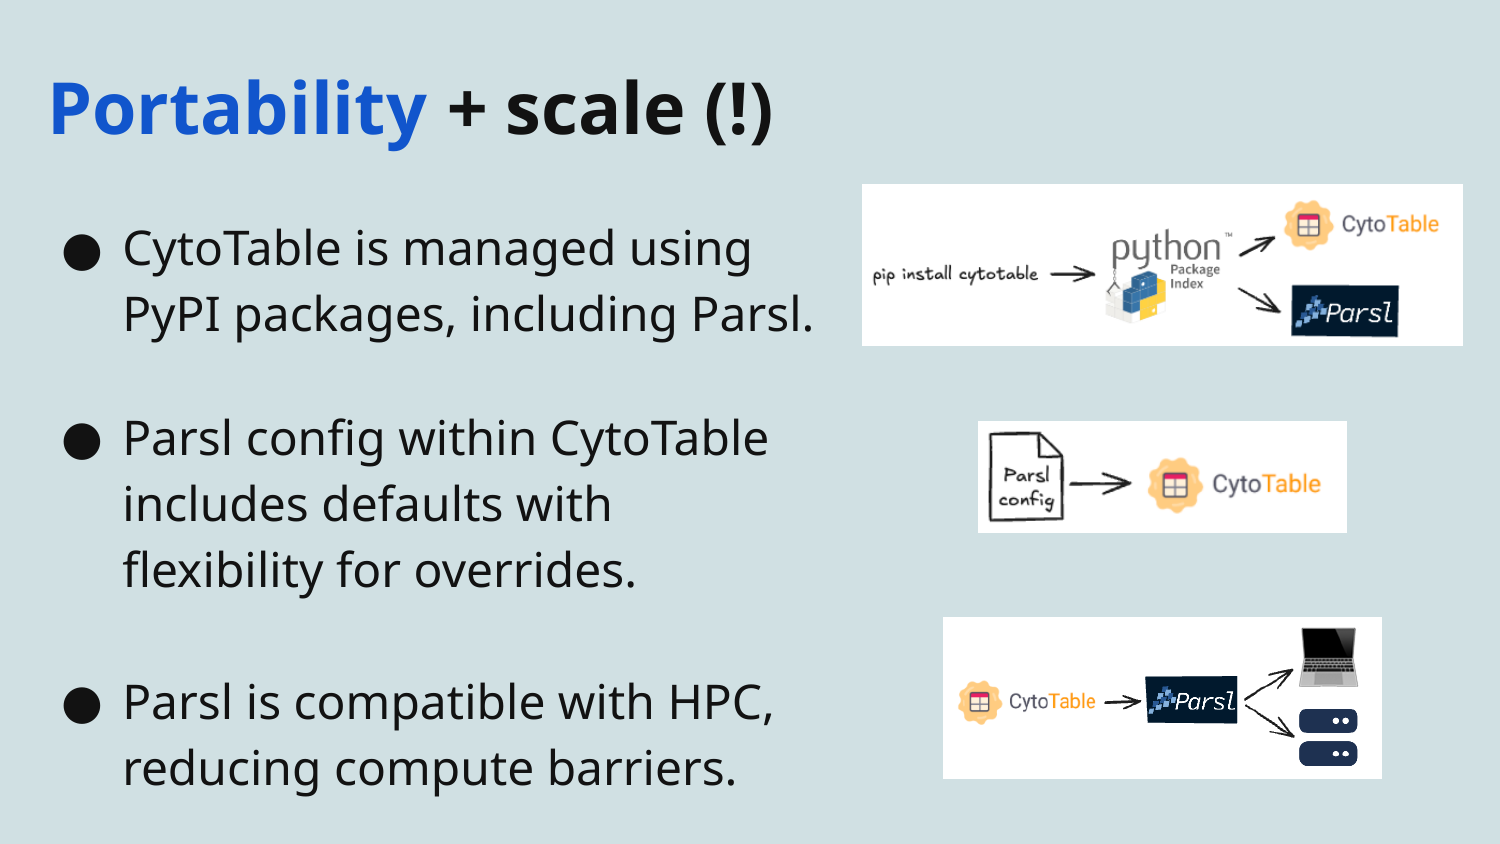

# Portability + scale (!)
CytoTable is managed using
PyPI packages, including Parsl.
Parsl config within CytoTable includes defaults with
flexibility for overrides.
Parsl is compatible with HPC,
reducing compute barriers.